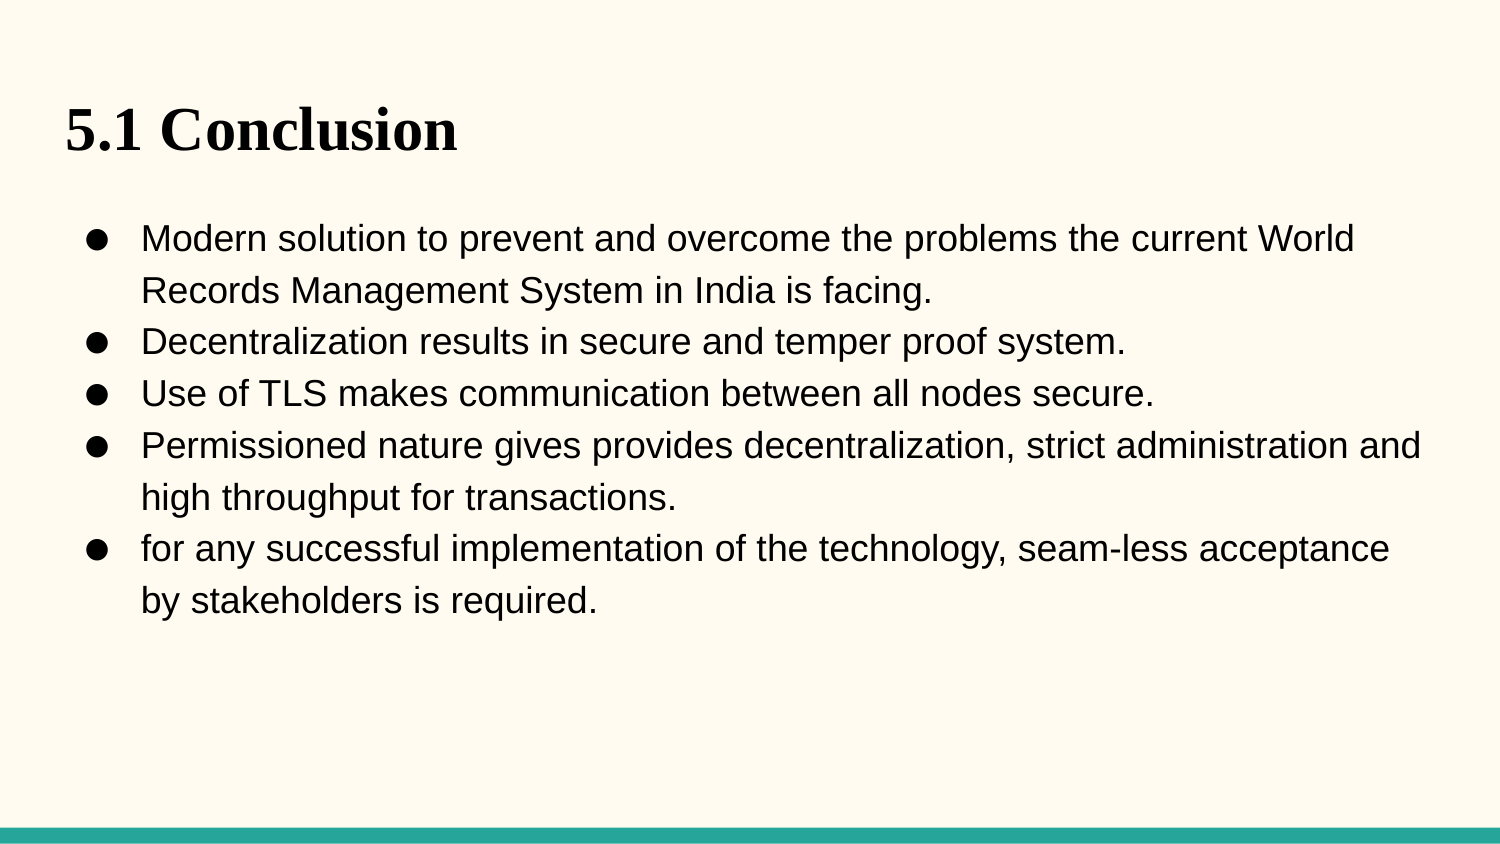

5.1 Conclusion
Modern solution to prevent and overcome the problems the current World Records Management System in India is facing.
Decentralization results in secure and temper proof system.
Use of TLS makes communication between all nodes secure.
Permissioned nature gives provides decentralization, strict administration and high throughput for transactions.
for any successful implementation of the technology, seam-less acceptance by stakeholders is required.